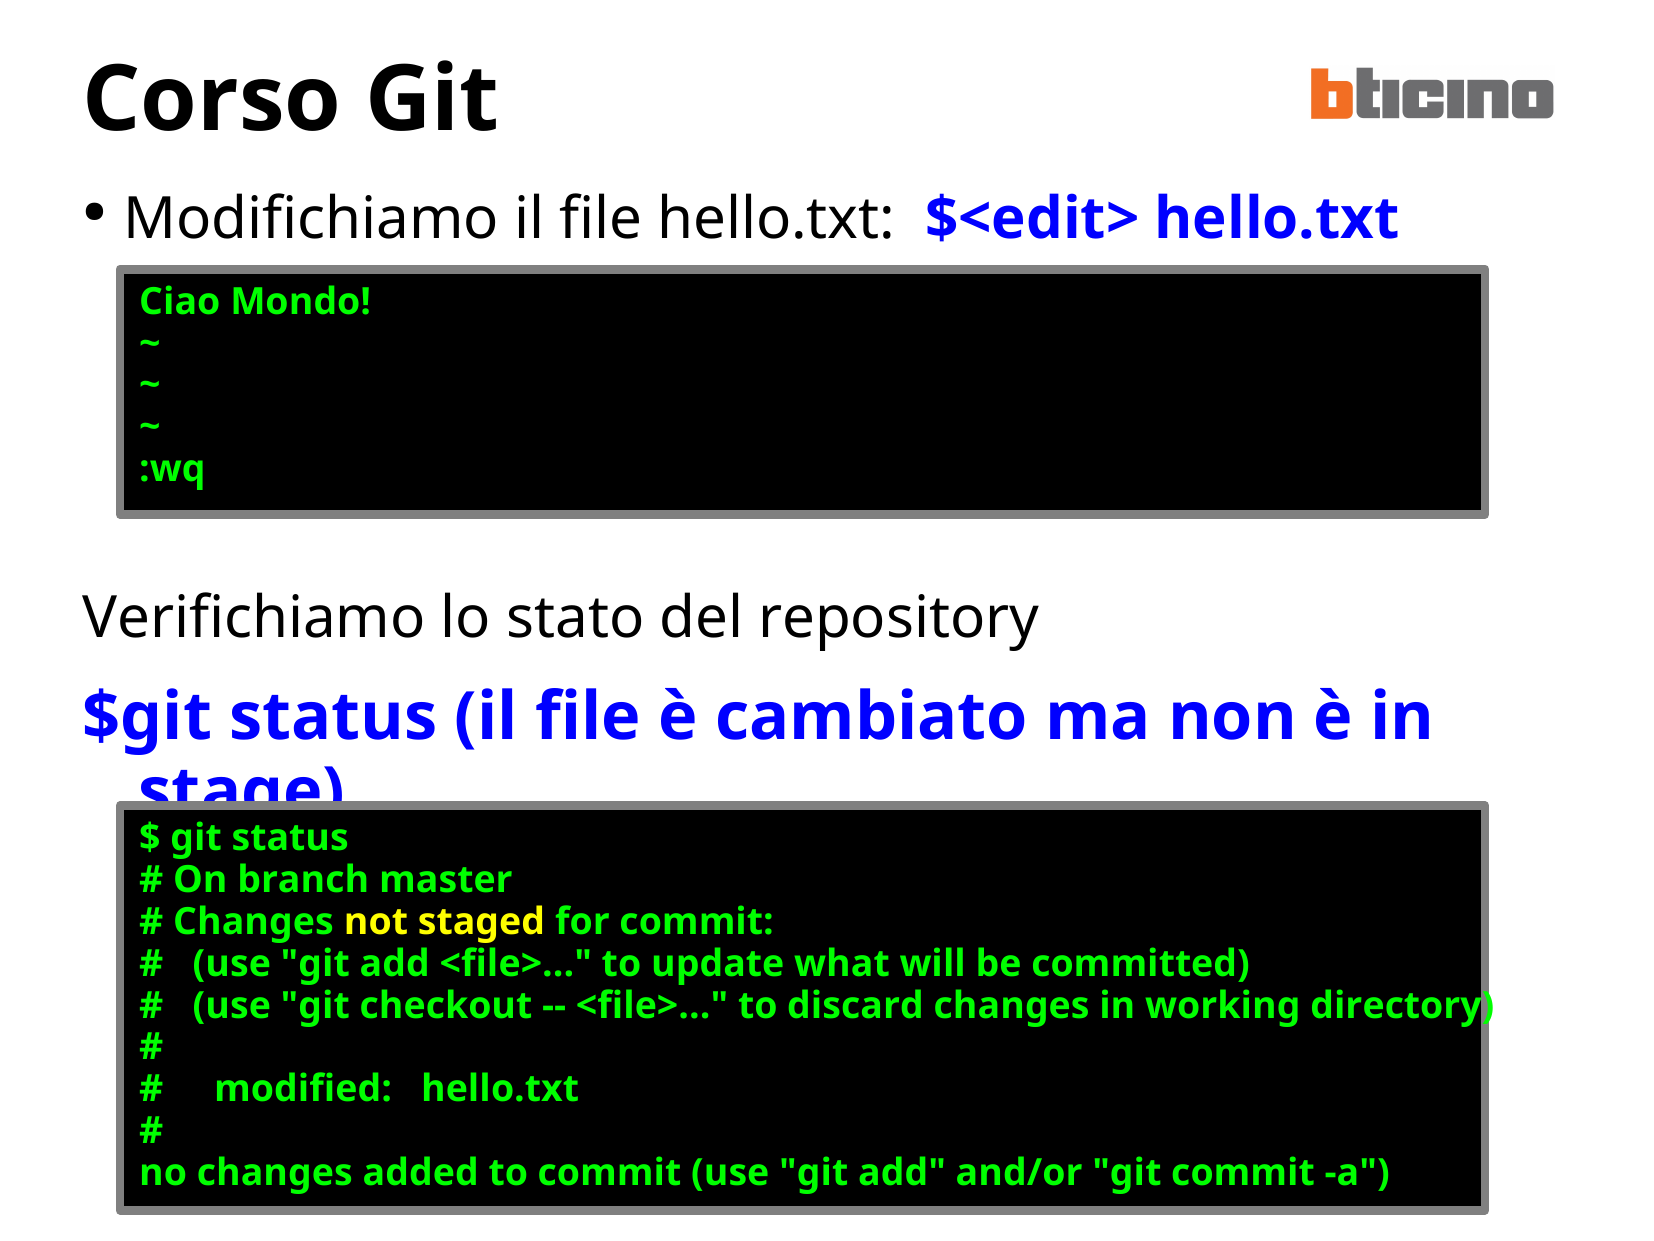

# Corso Git
 Modifichiamo il file hello.txt: $<edit> hello.txt
Verifichiamo lo stato del repository
$git status (il file è cambiato ma non è in stage)
Ciao Mondo!
~
~
~
:wq
$ git status
# On branch master
# Changes not staged for commit:
# (use "git add <file>..." to update what will be committed)
# (use "git checkout -- <file>..." to discard changes in working directory)
#
#	modified: hello.txt
#
no changes added to commit (use "git add" and/or "git commit -a")